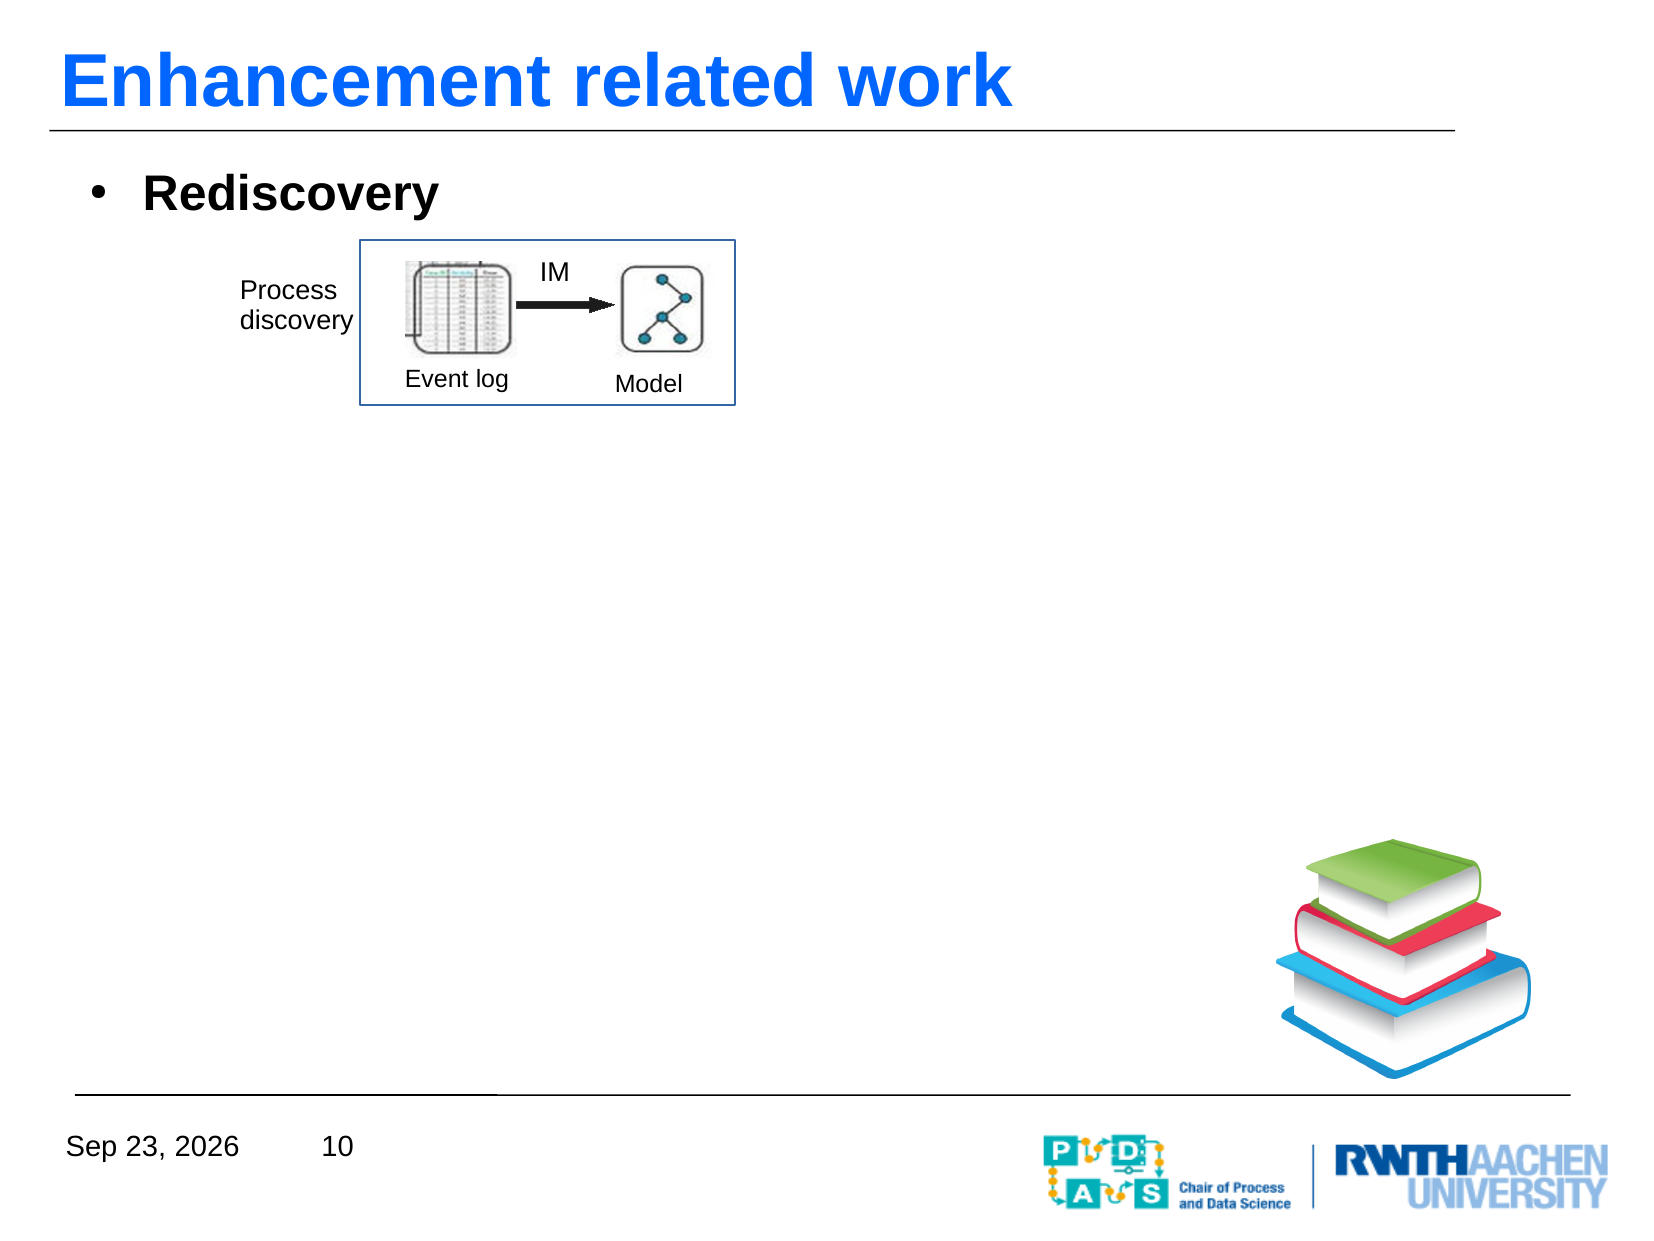

# Enhancement related work
Rediscovery
IM
Process
discovery
Event log
Model